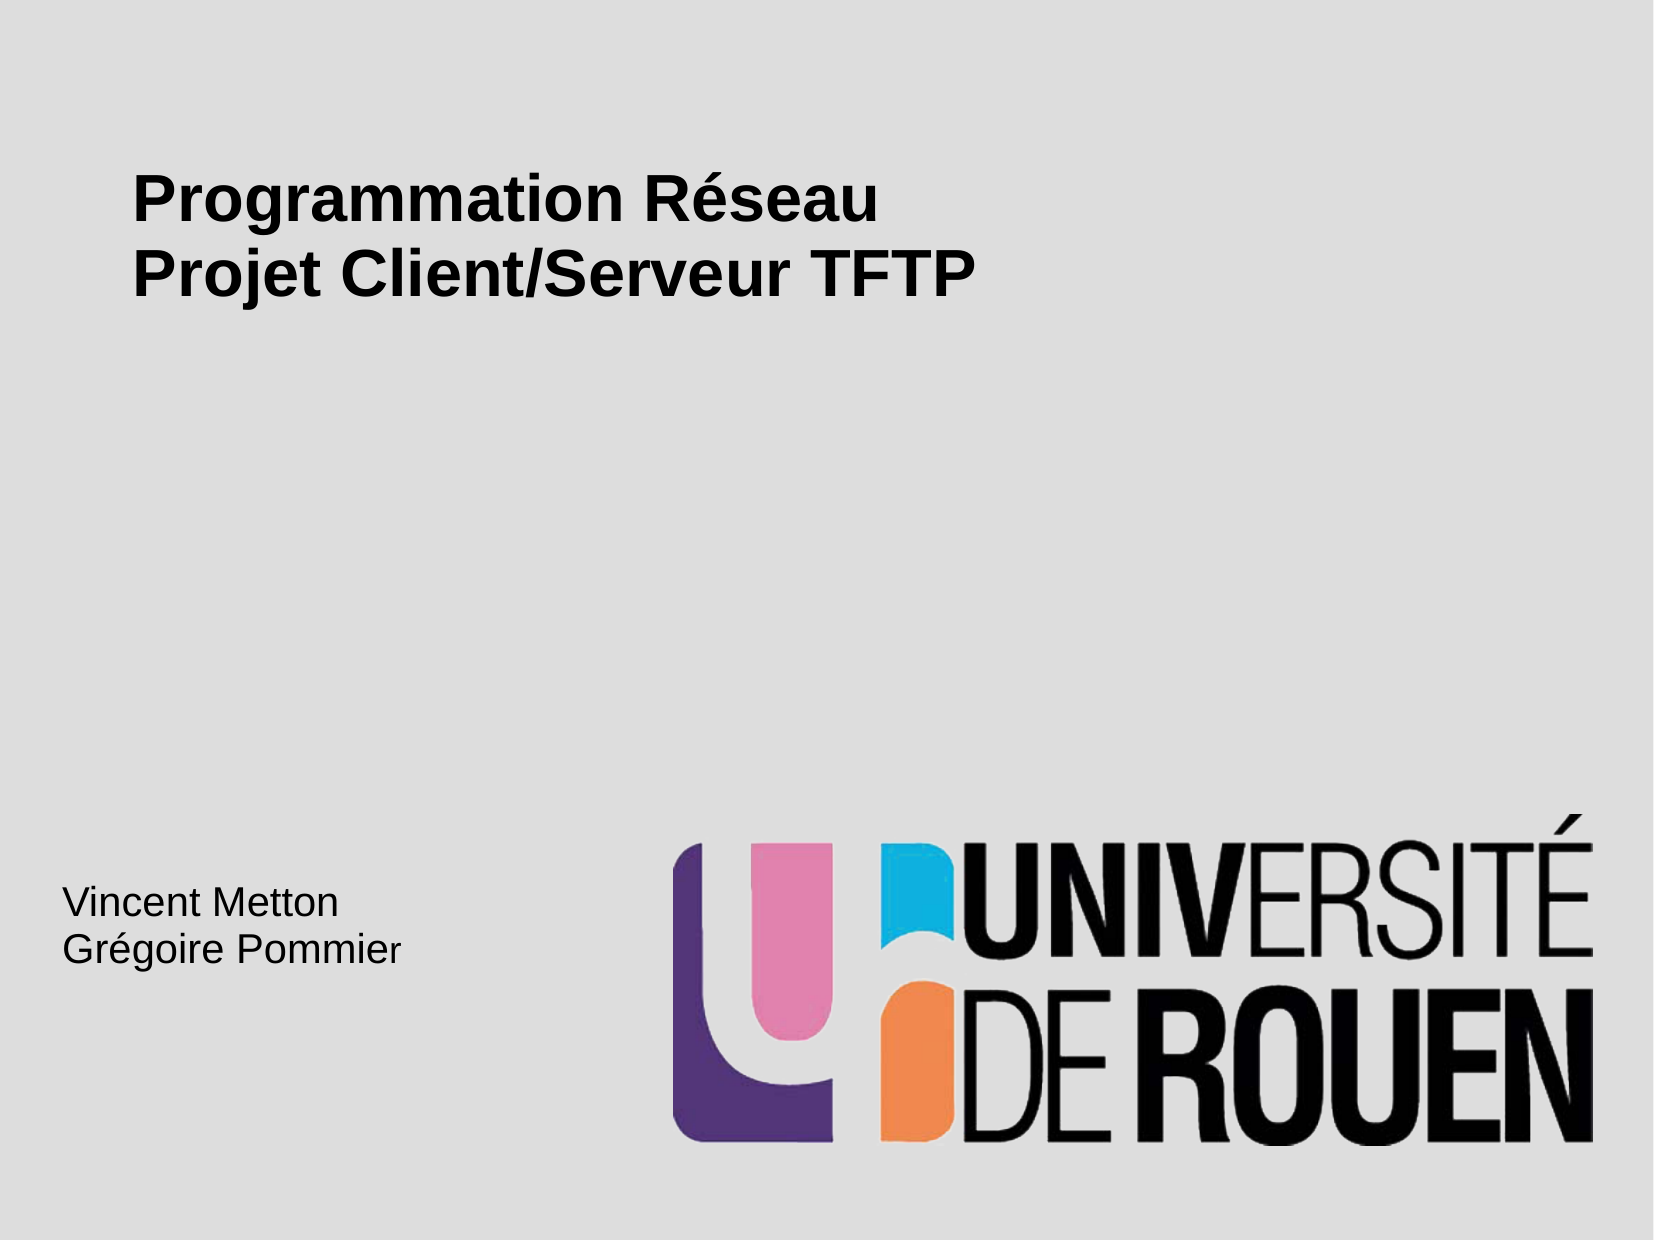

Programmation Réseau
Projet Client/Serveur TFTP
Vincent Metton
Grégoire Pommier